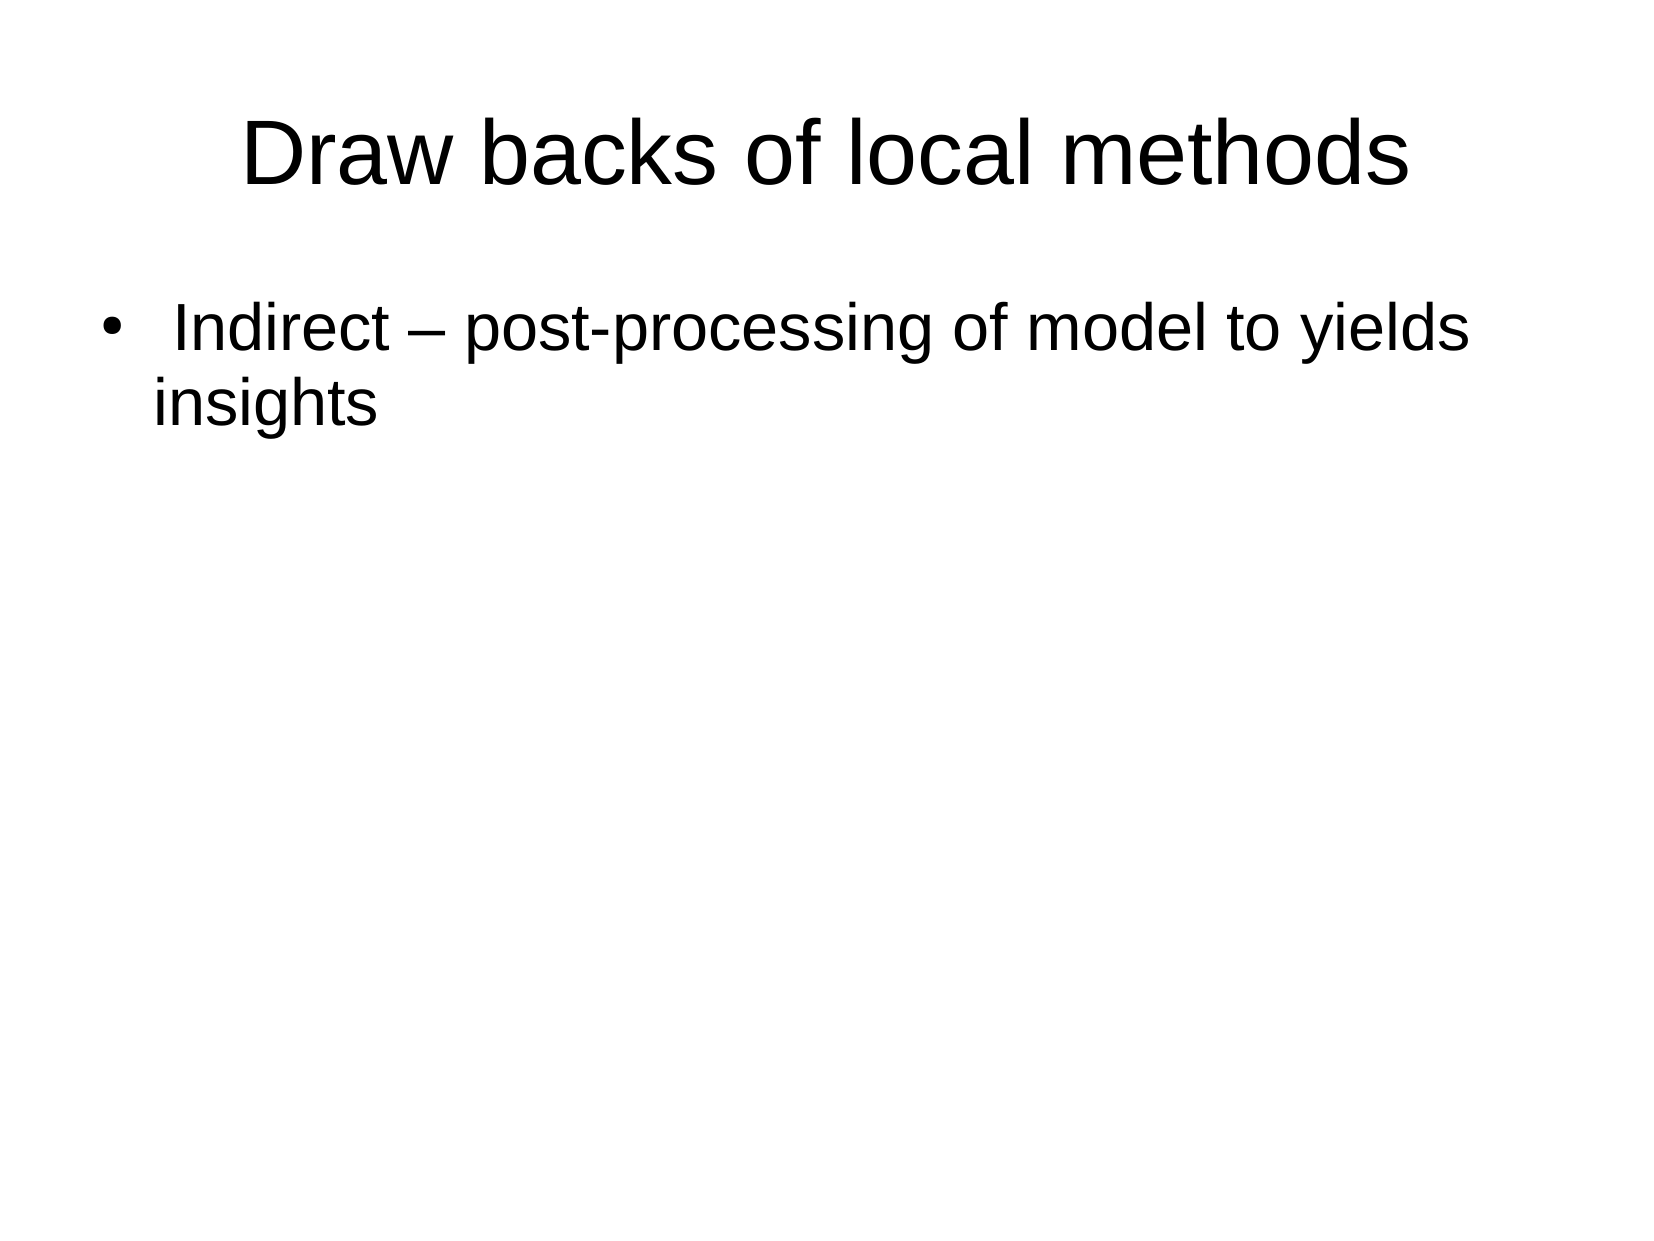

# Draw backs of local methods
 Indirect – post-processing of model to yields insights